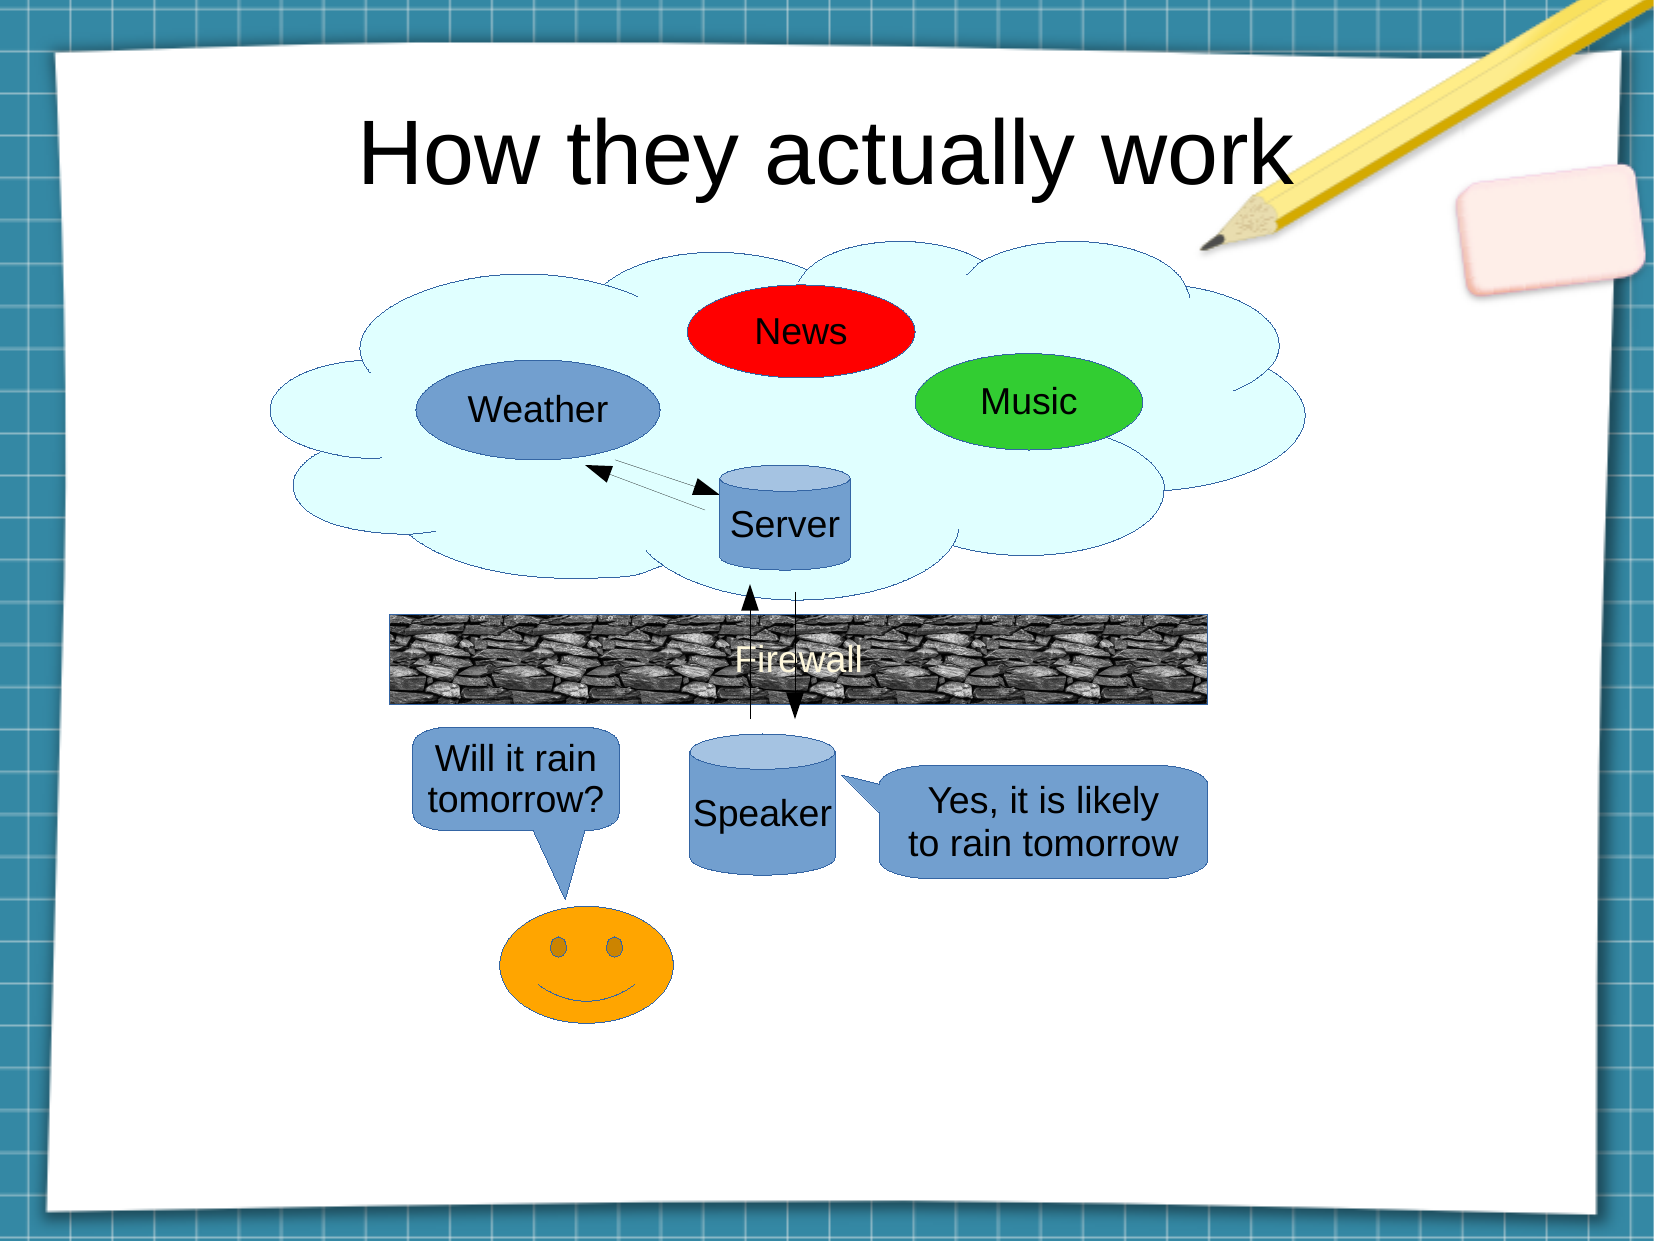

# How they actually work
News
Music
Weather
Server
Firewall
Will it rain
tomorrow?
Speaker
Yes, it is likely
to rain tomorrow